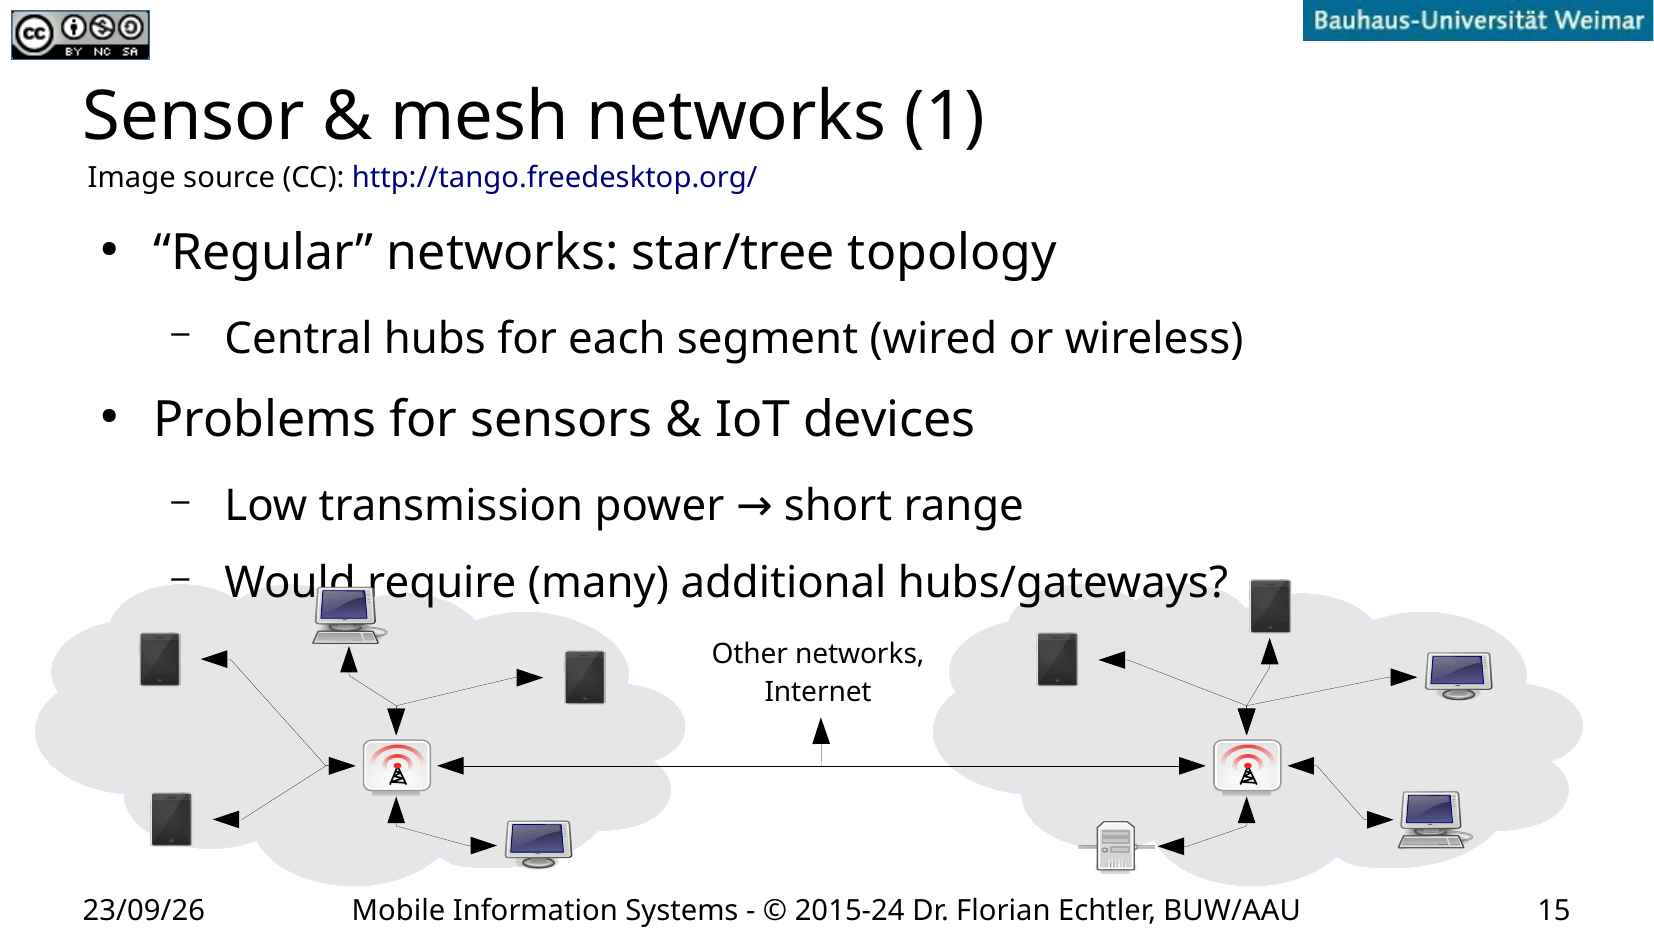

# Sensor & mesh networks (1)
Image source (CC): http://tango.freedesktop.org/
“Regular” networks: star/tree topology
Central hubs for each segment (wired or wireless)
Problems for sensors & IoT devices
Low transmission power → short range
Would require (many) additional hubs/gateways?
Other networks,
Internet
Mobile Information Systems - © 2015-24 Dr. Florian Echtler, BUW/AAU
15